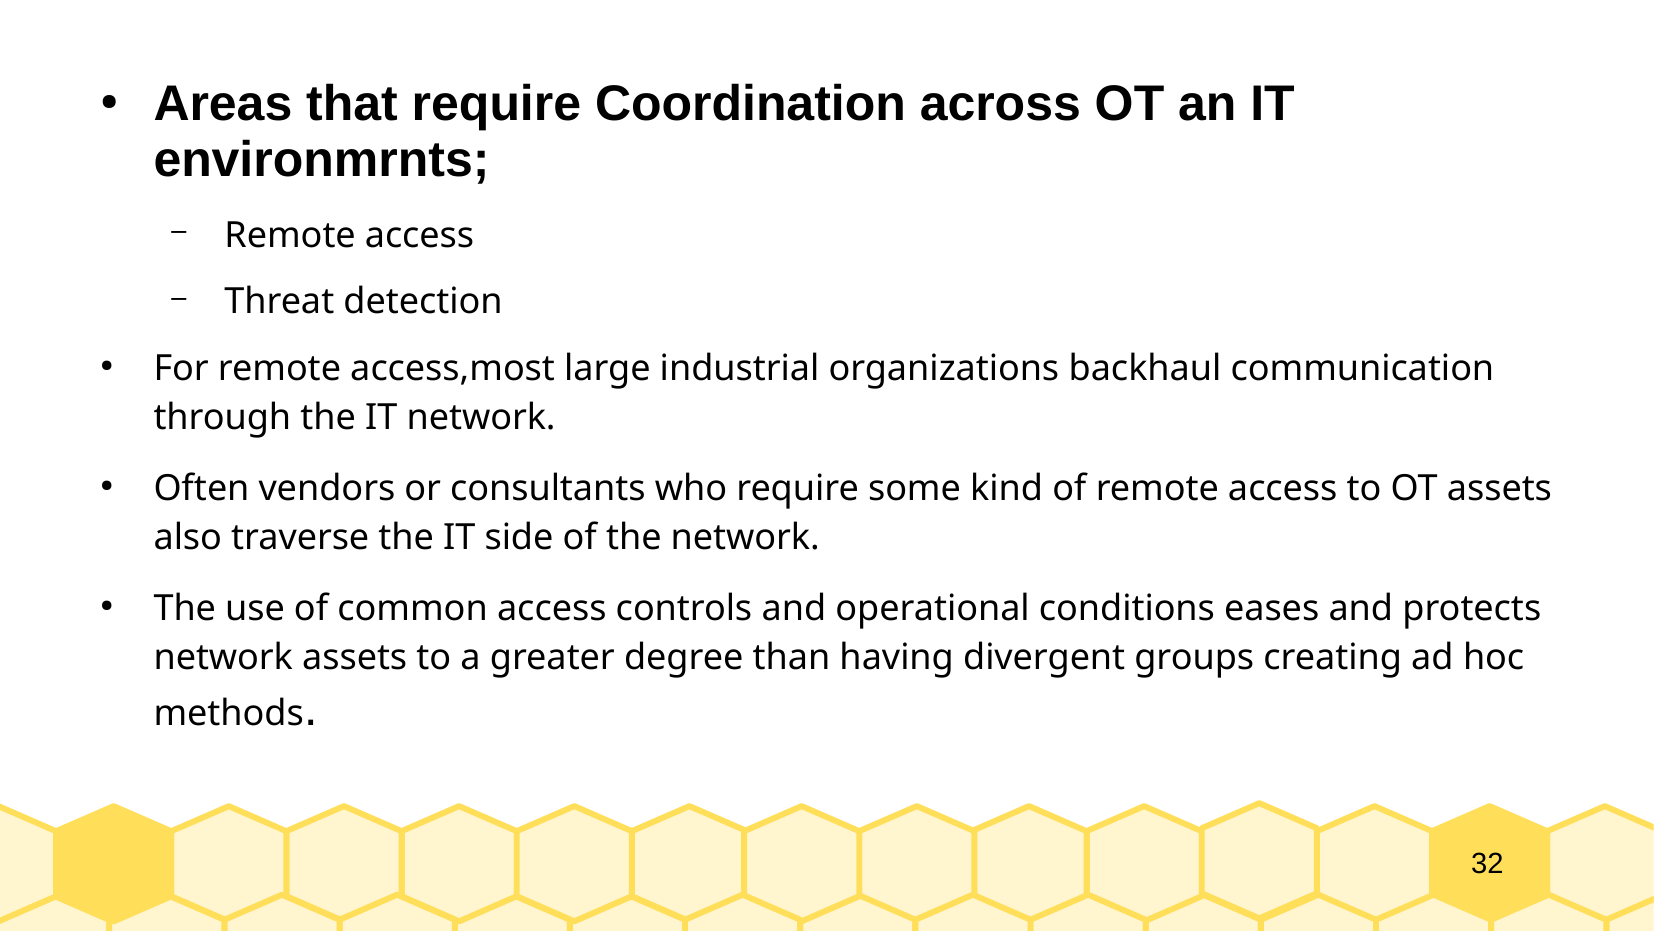

# Areas that require Coordination across OT an IT environmrnts;
Remote access
Threat detection
For remote access,most large industrial organizations backhaul communication through the IT network.
Often vendors or consultants who require some kind of remote access to OT assets also traverse the IT side of the network.
The use of common access controls and operational conditions eases and protects network assets to a greater degree than having divergent groups creating ad hoc methods.